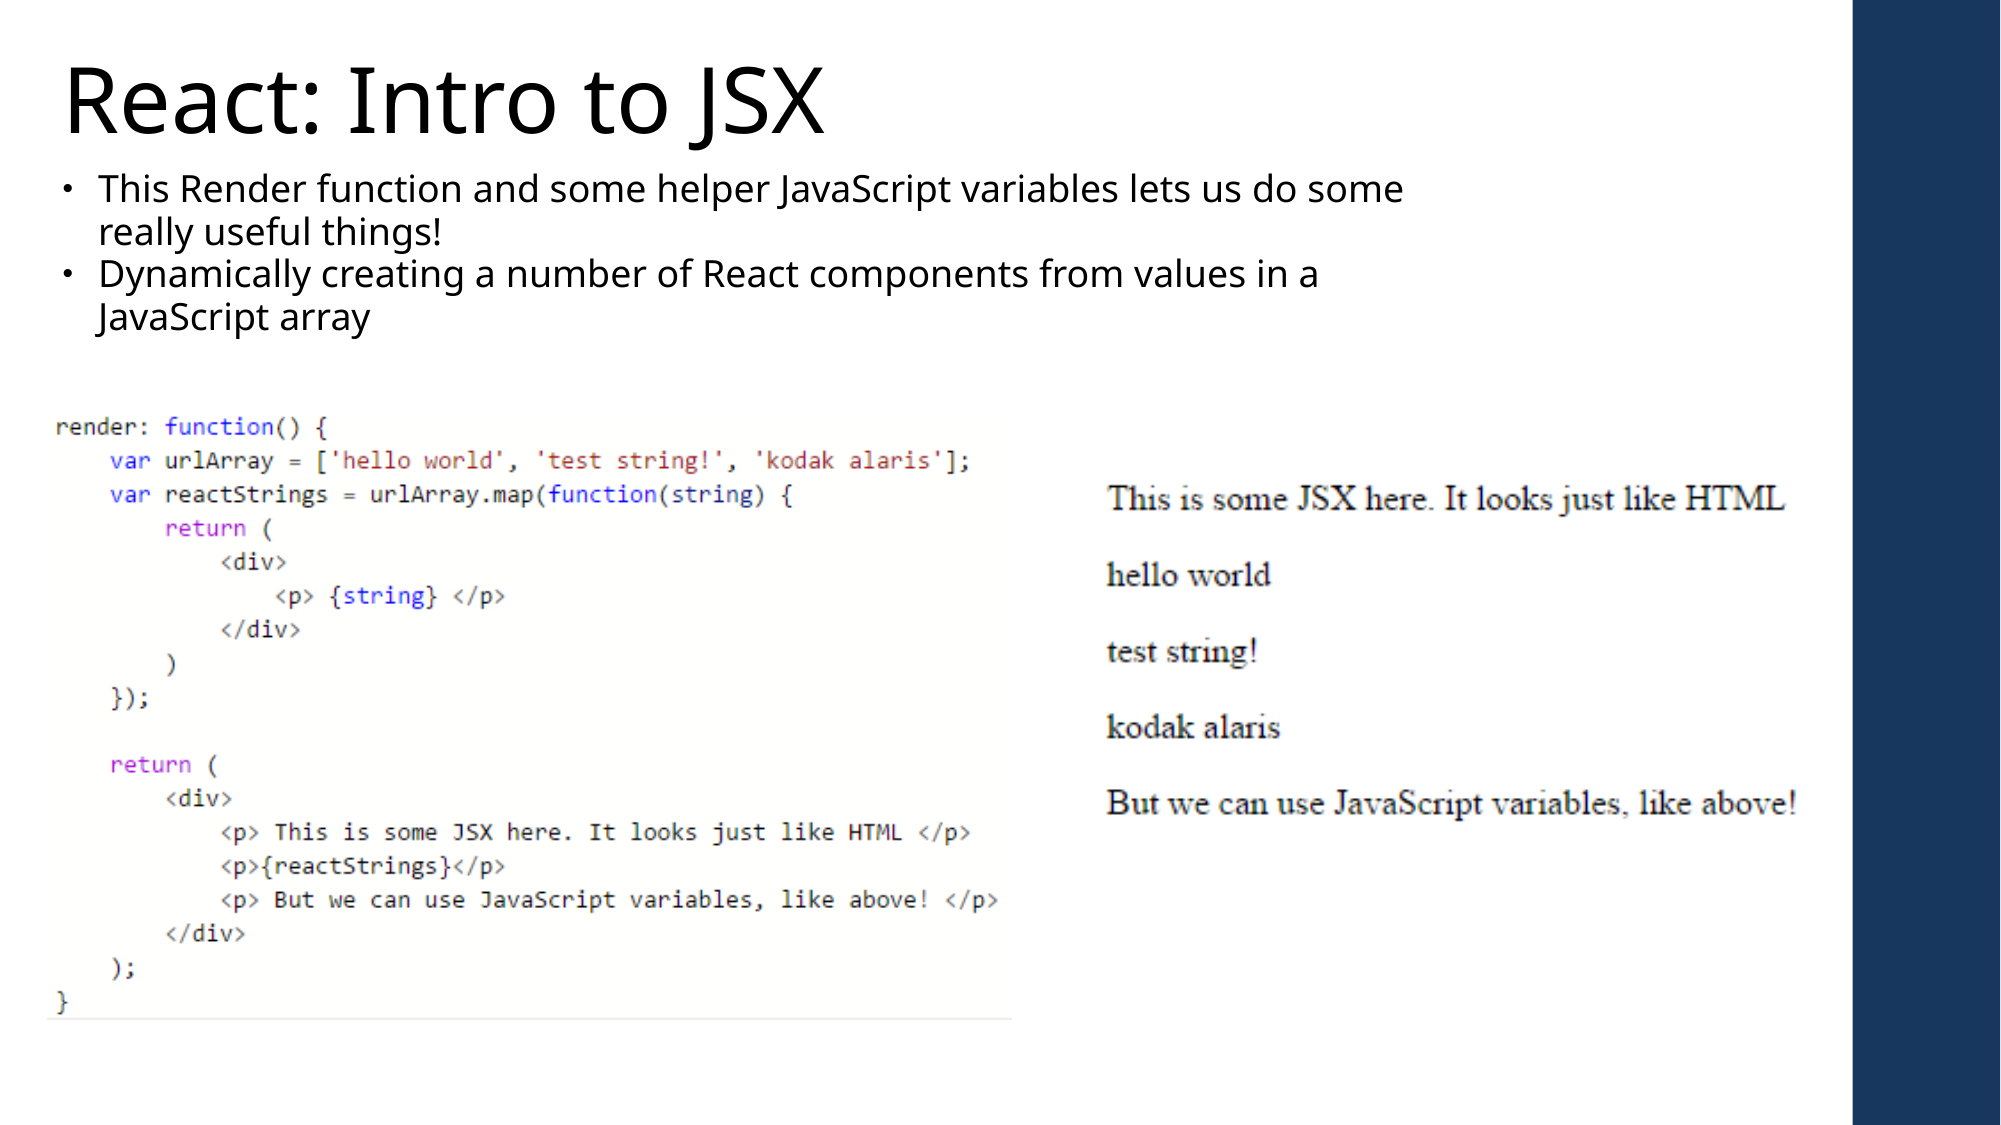

React: Intro to JSX
This Render function and some helper JavaScript variables lets us do some really useful things!
Dynamically creating a number of React components from values in a JavaScript array